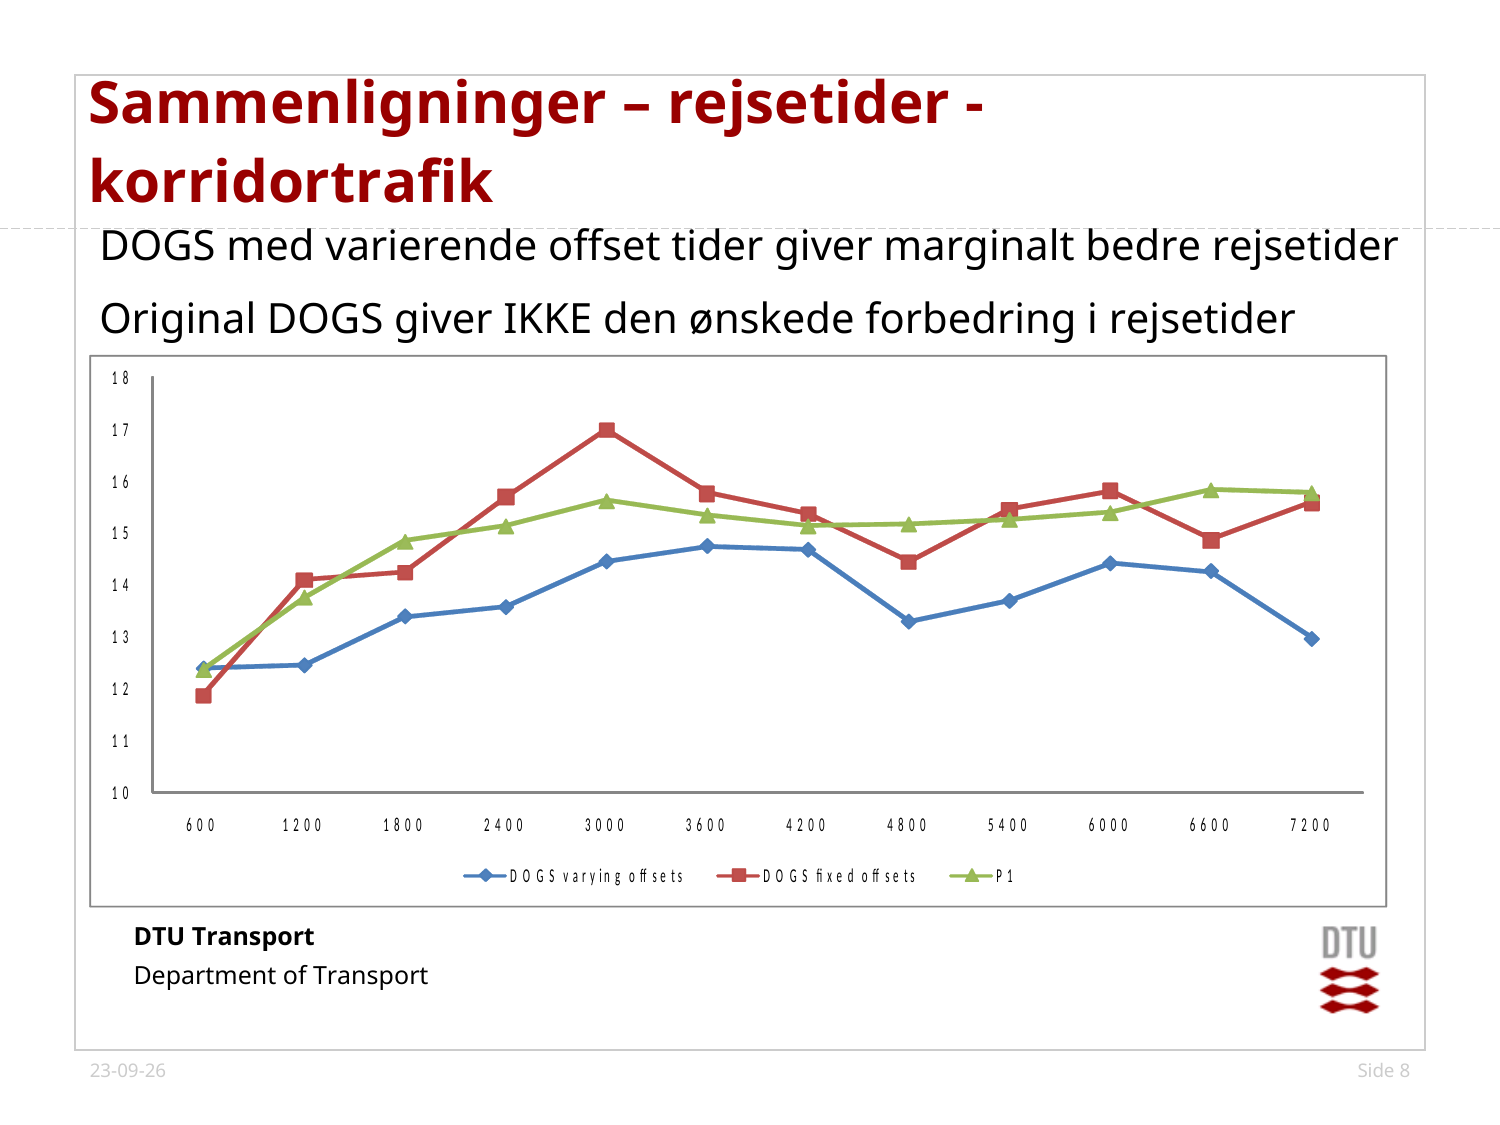

# Sammenligninger – rejsetider - korridortrafik
 DOGS med varierende offset tider giver marginalt bedre rejsetider
 Original DOGS giver IKKE den ønskede forbedring i rejsetider